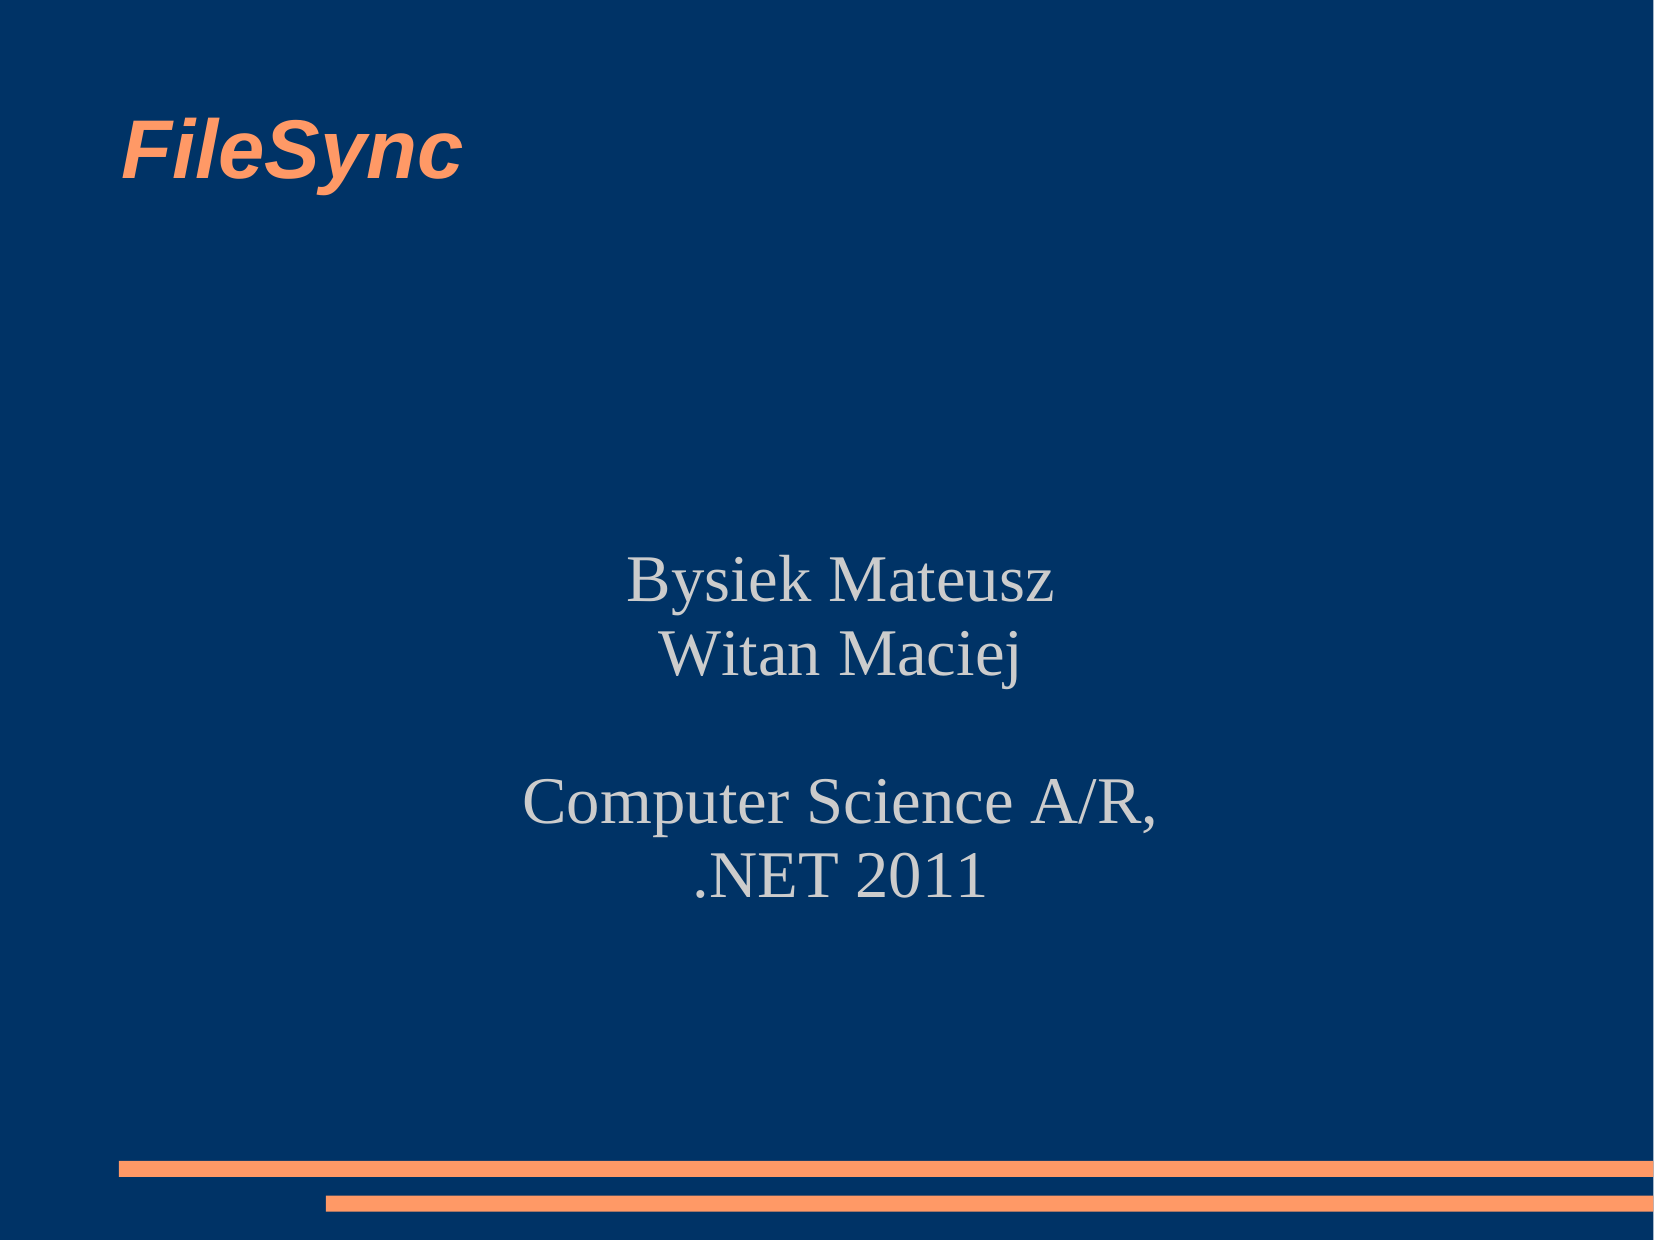

FileSync
# Bysiek Mateusz
Witan Maciej
Computer Science A/R,
.NET 2011